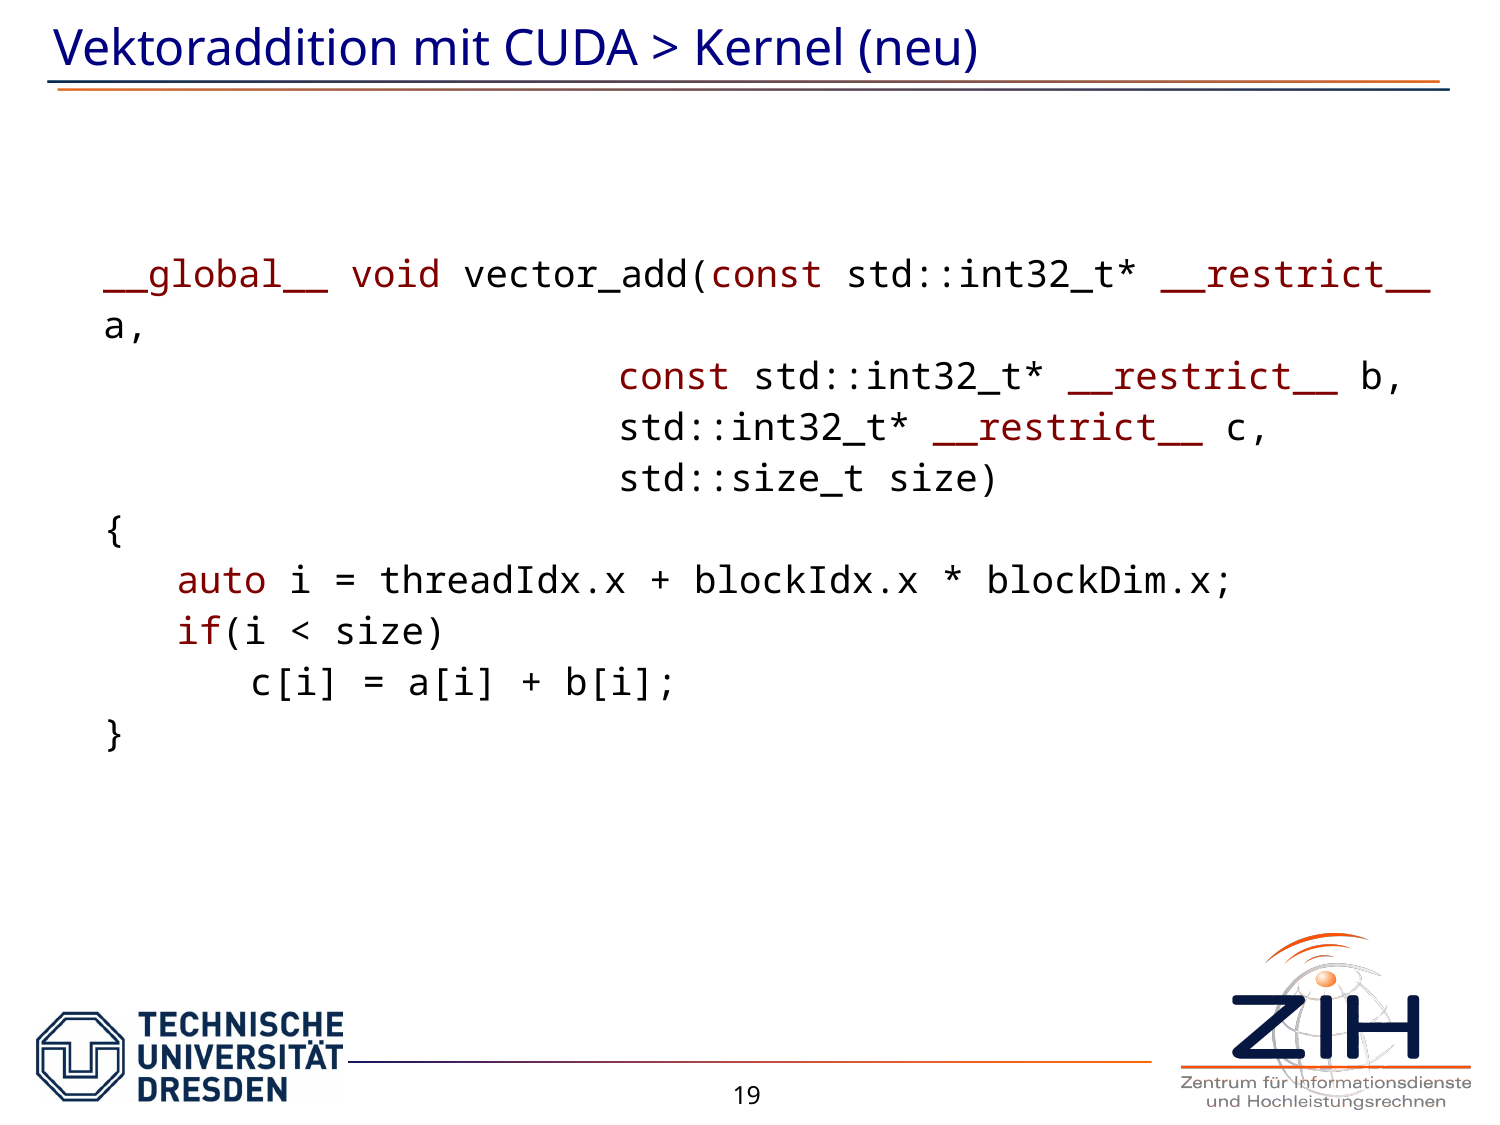

# Vektoraddition mit CUDA > Kernel (neu)
__global__ void vector_add(const std::int32_t* __restrict__ a,
const std::int32_t* __restrict__ b,
std::int32_t* __restrict__ c,
std::size_t size)
{
auto i = threadIdx.x + blockIdx.x * blockDim.x;
if(i < size)
c[i] = a[i] + b[i];
}
19